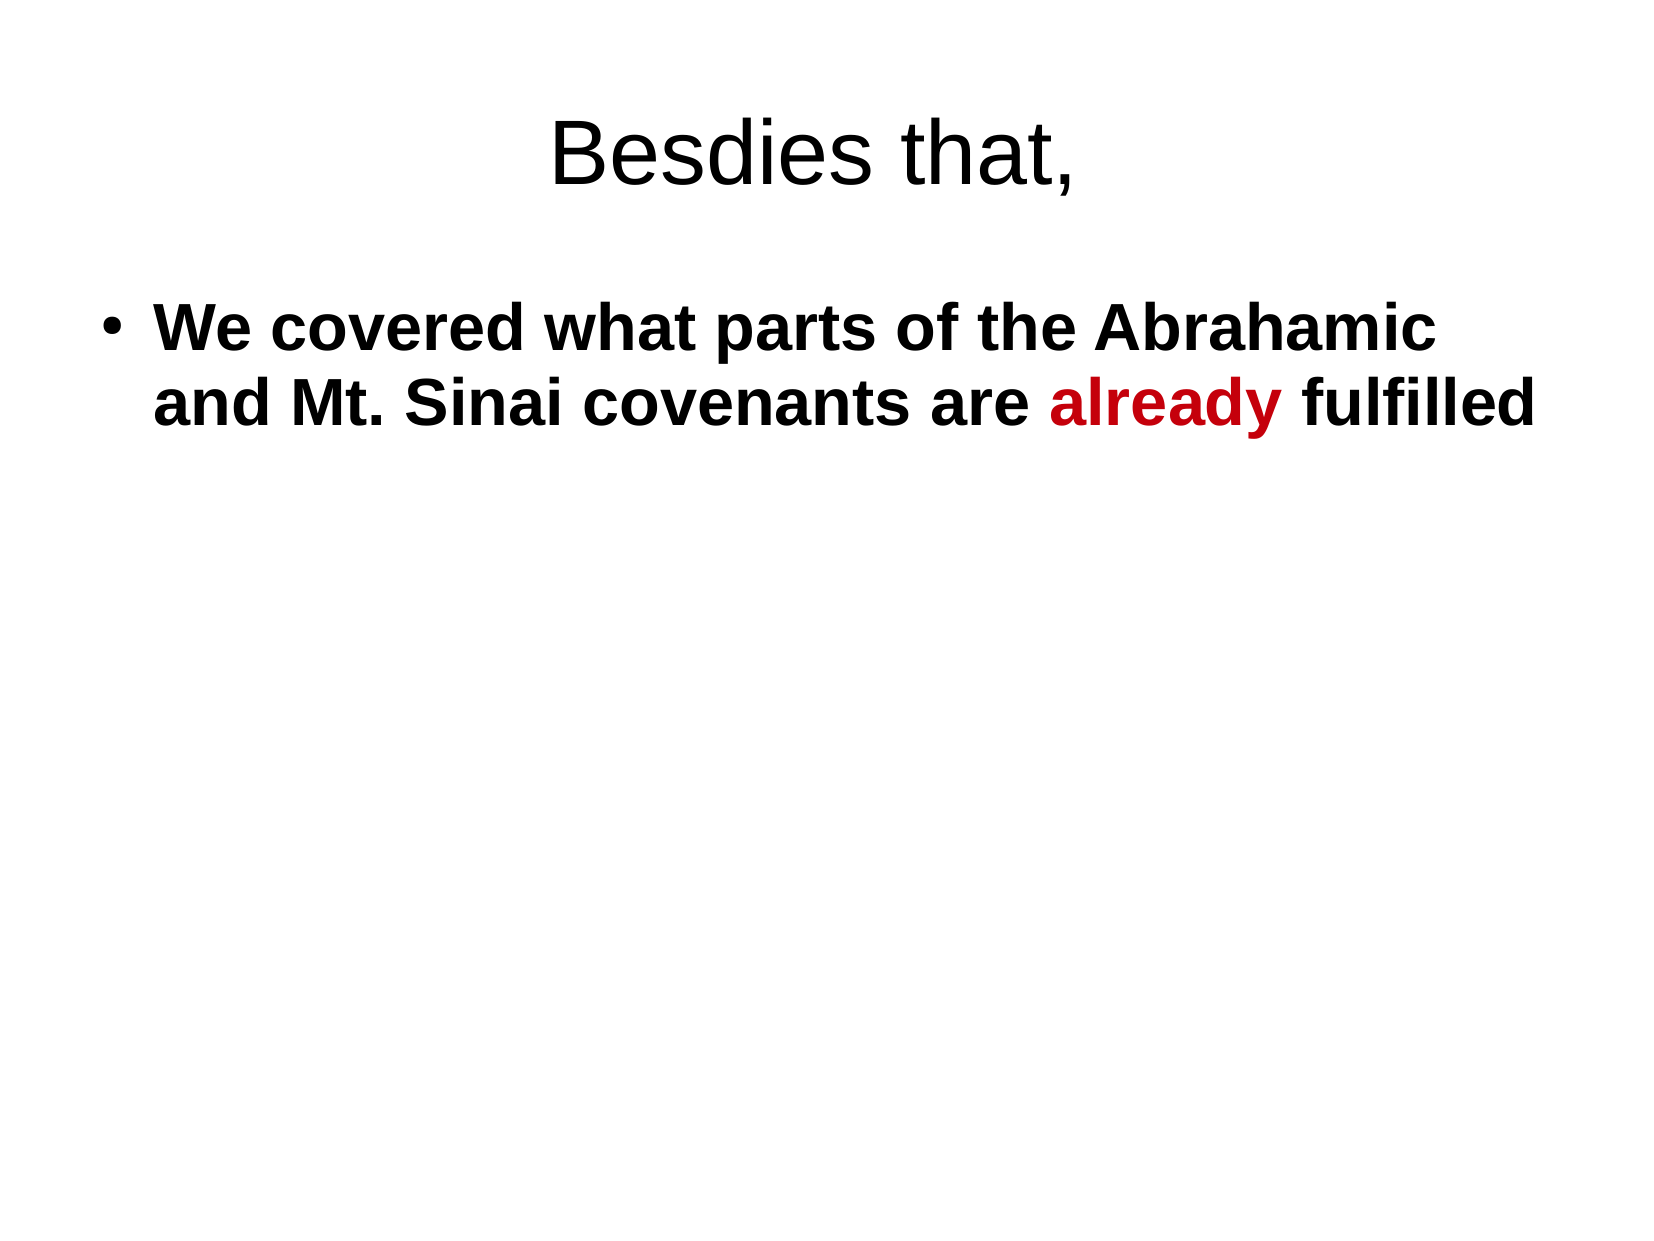

# Besdies that,
We covered what parts of the Abrahamic and Mt. Sinai covenants are already fulfilled